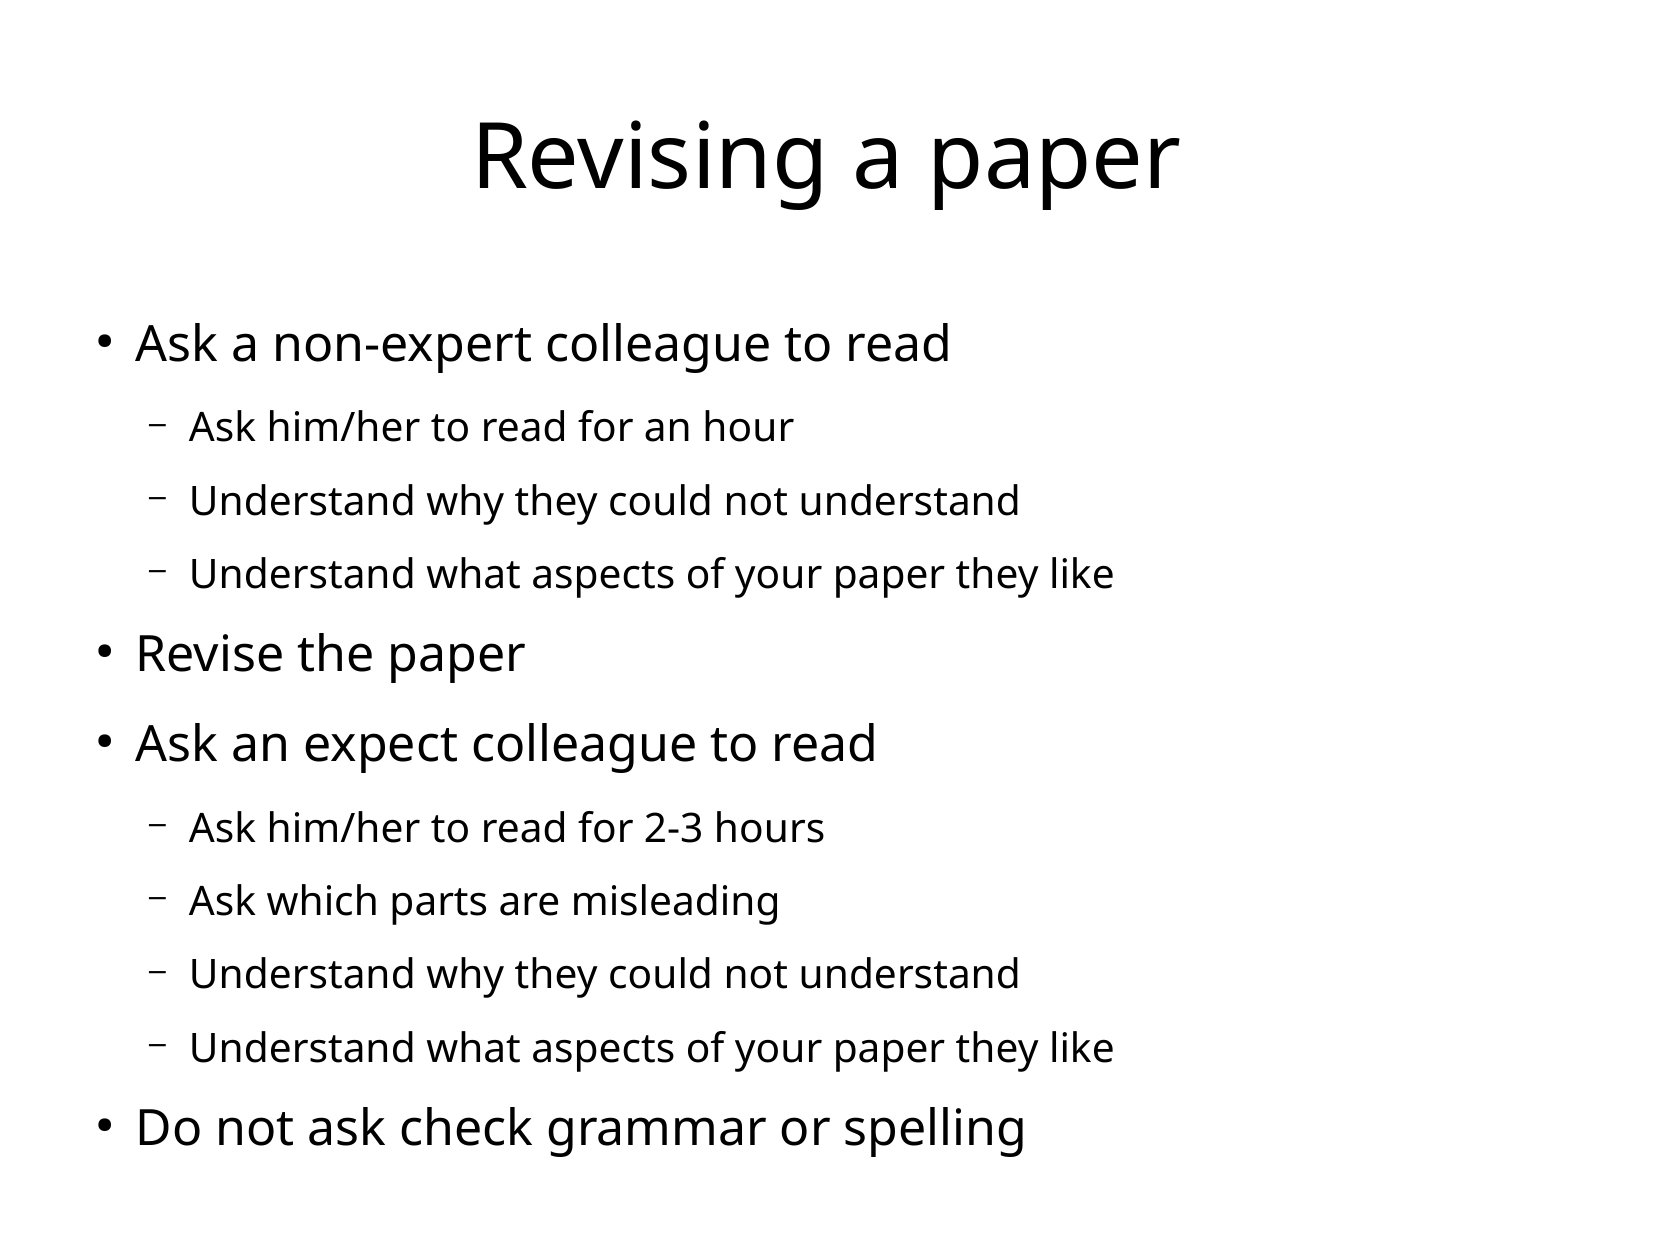

# Revising a paper
Ask a non-expert colleague to read
Ask him/her to read for an hour
Understand why they could not understand
Understand what aspects of your paper they like
Revise the paper
Ask an expect colleague to read
Ask him/her to read for 2-3 hours
Ask which parts are misleading
Understand why they could not understand
Understand what aspects of your paper they like
Do not ask check grammar or spelling